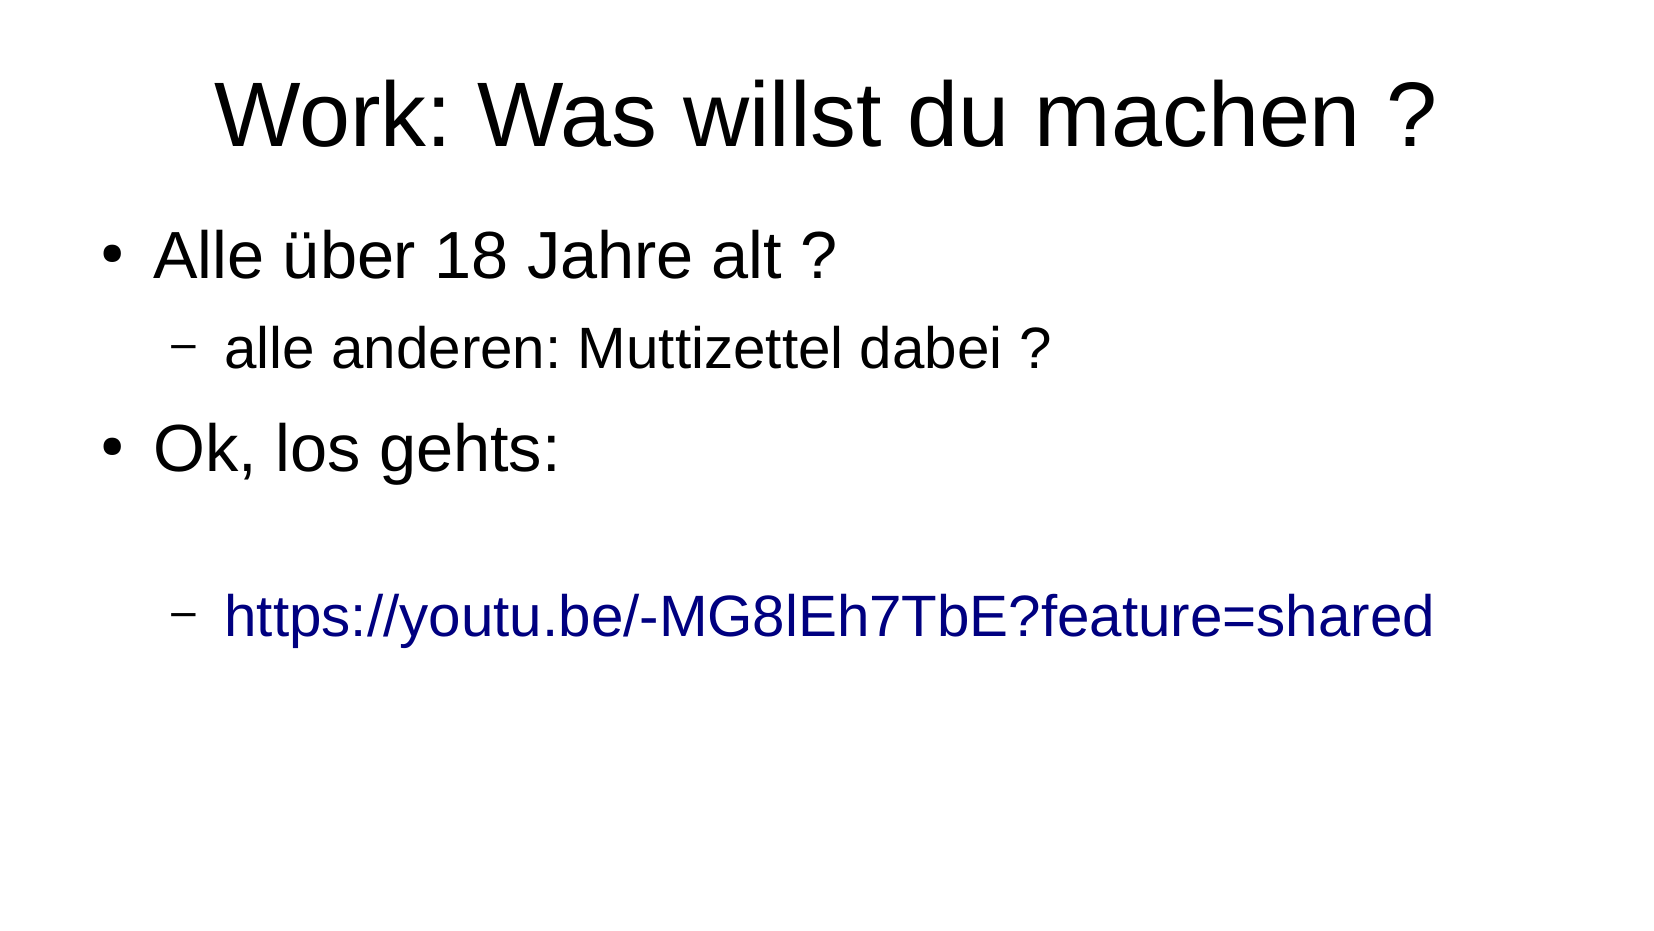

# Work: Was willst du machen ?
Alle über 18 Jahre alt ?
alle anderen: Muttizettel dabei ?
Ok, los gehts:
https://youtu.be/-MG8lEh7TbE?feature=shared